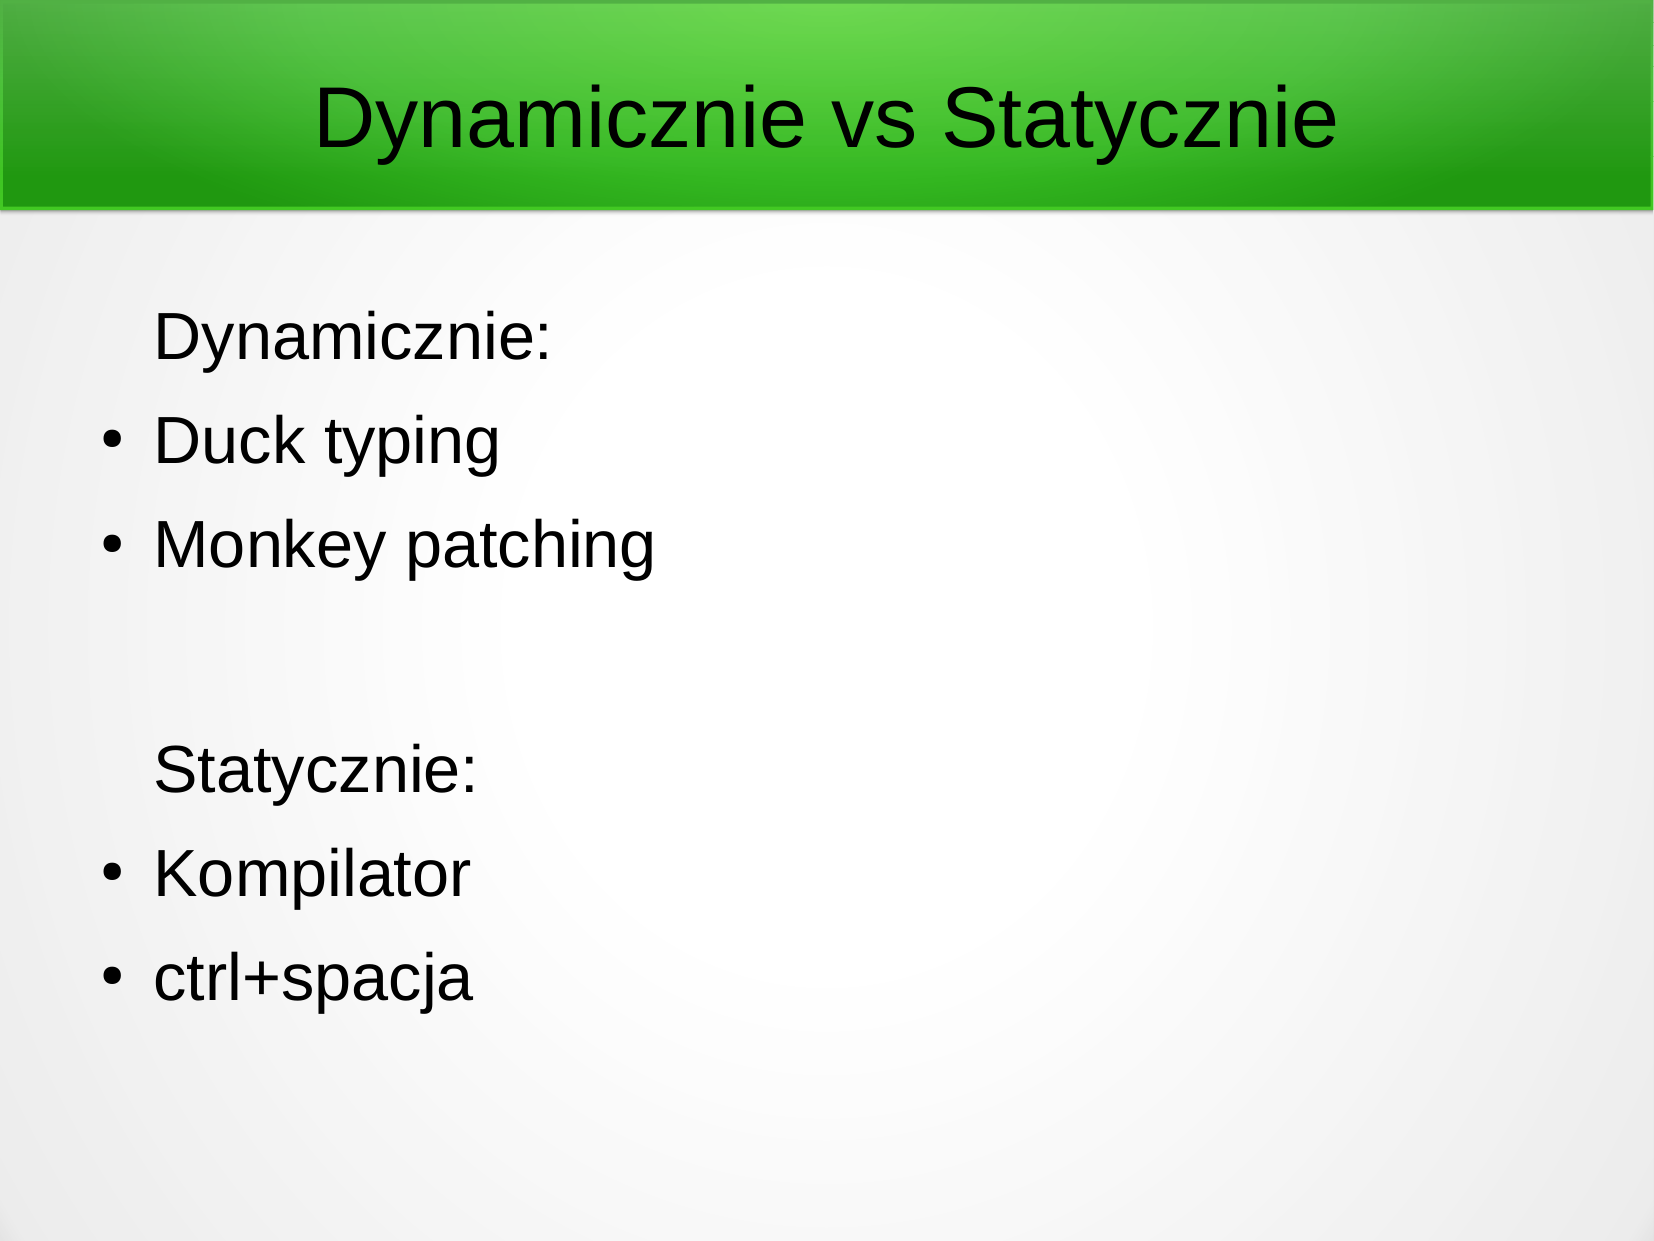

# Dynamicznie vs Statycznie
Dynamicznie:
Duck typing
Monkey patching
Statycznie:
Kompilator
ctrl+spacja